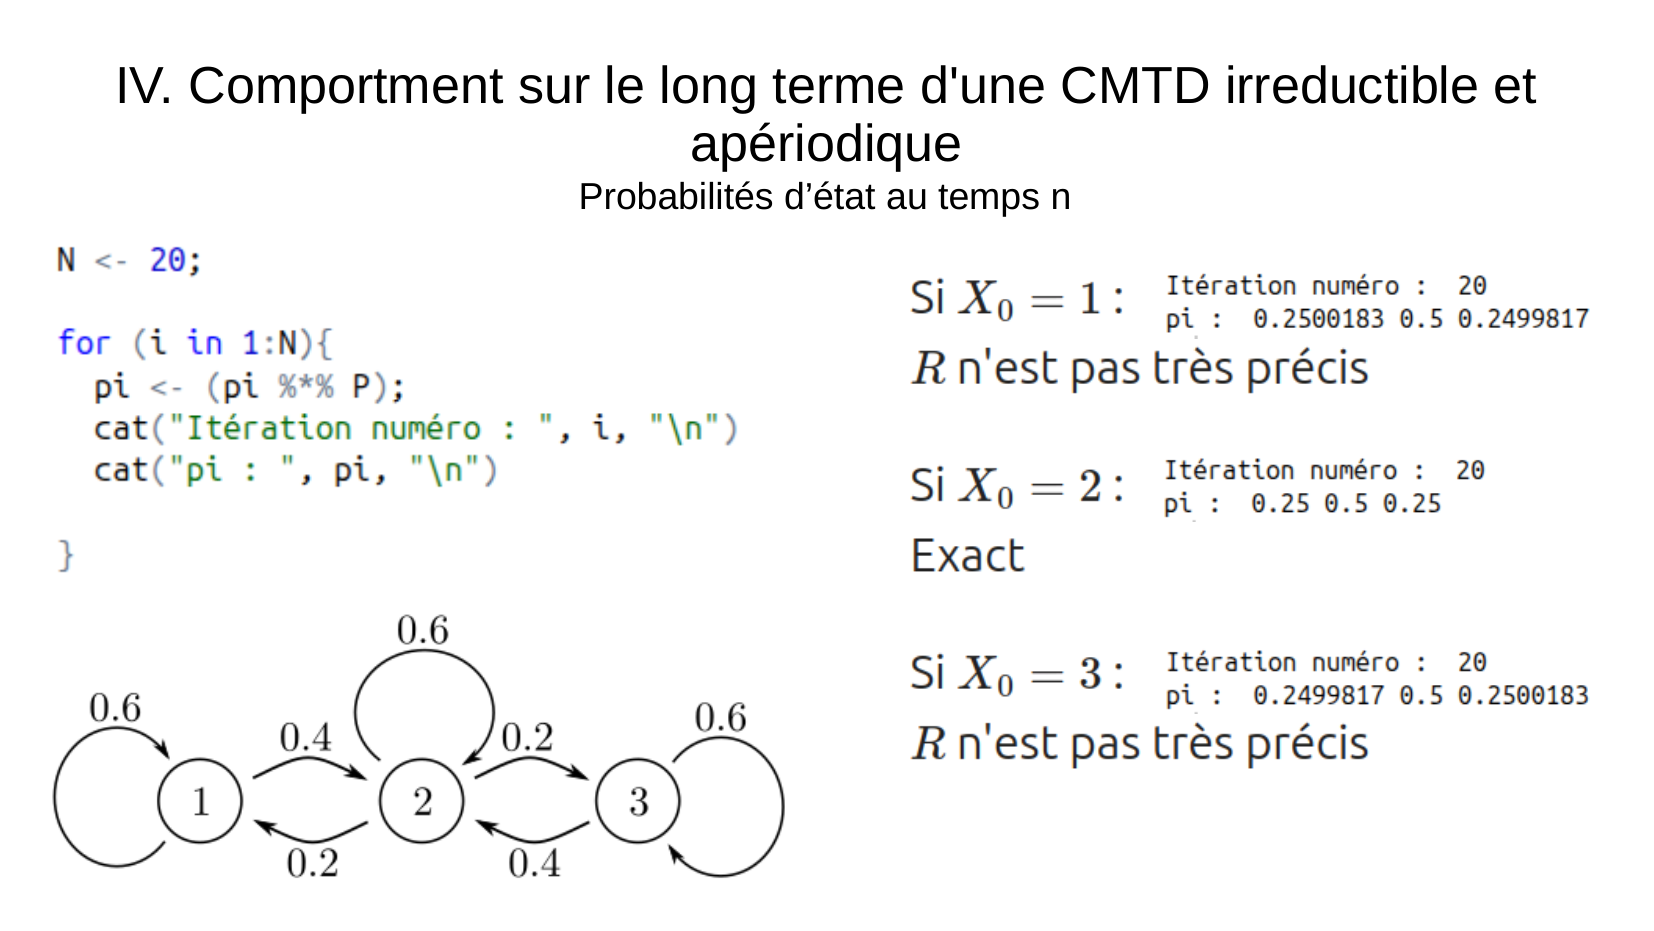

# IV. Comportment sur le long terme d'une CMTD irreductible et apériodique
Probabilités d’état au temps n